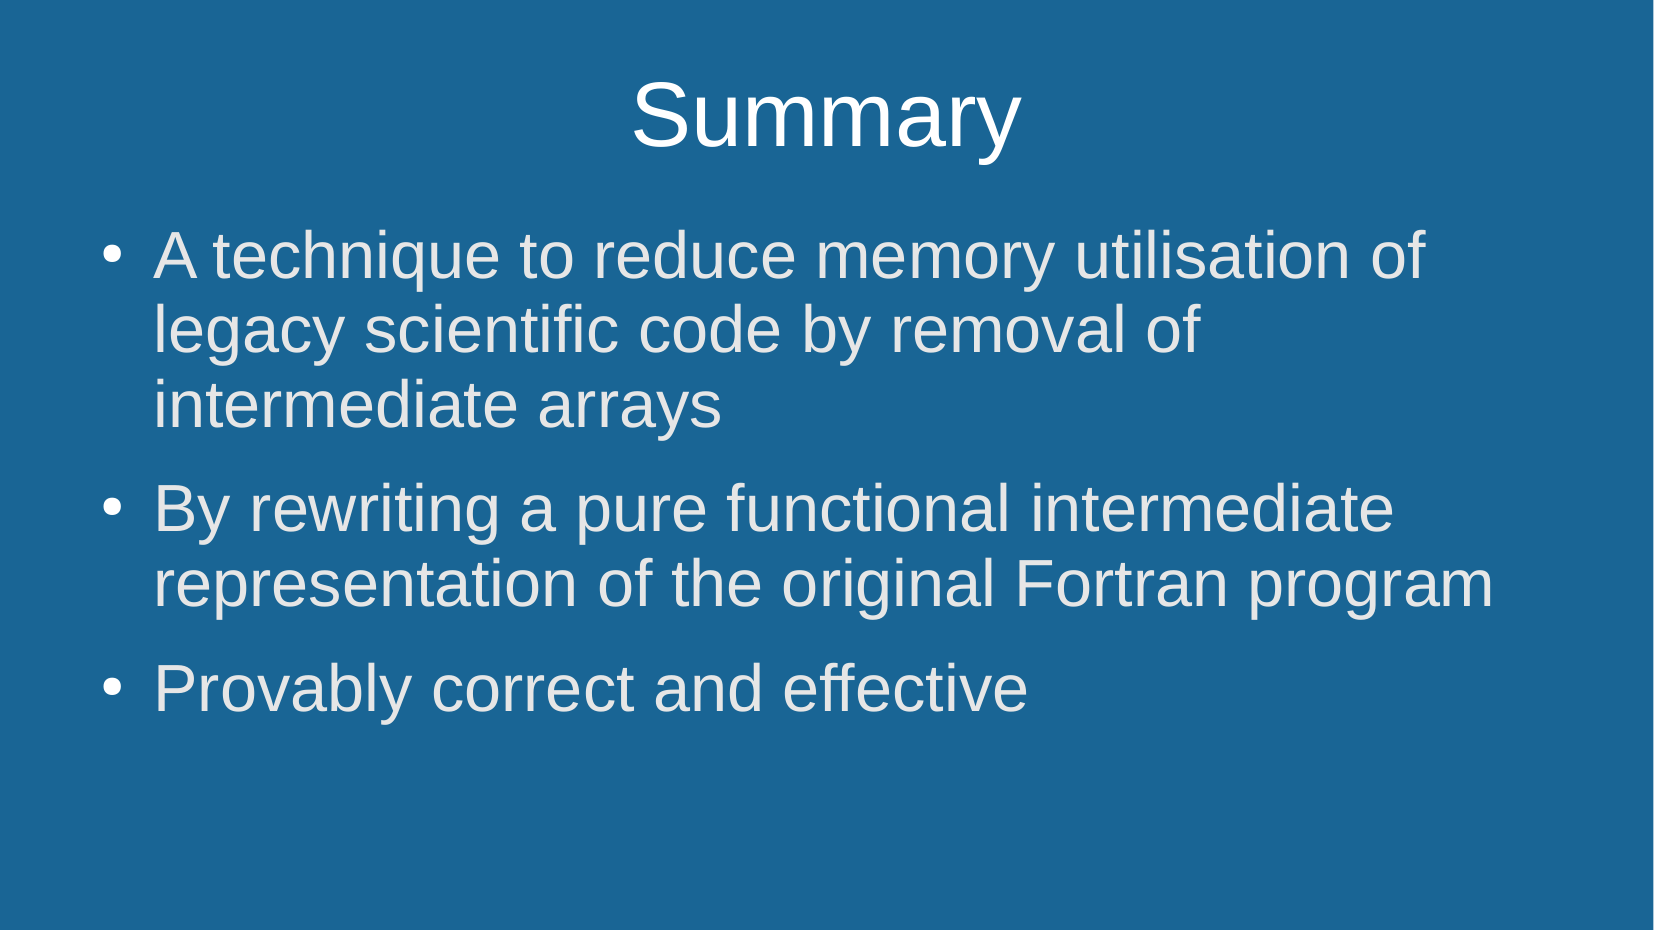

# Summary
A technique to reduce memory utilisation of legacy scientific code by removal of intermediate arrays
By rewriting a pure functional intermediate representation of the original Fortran program
Provably correct and effective